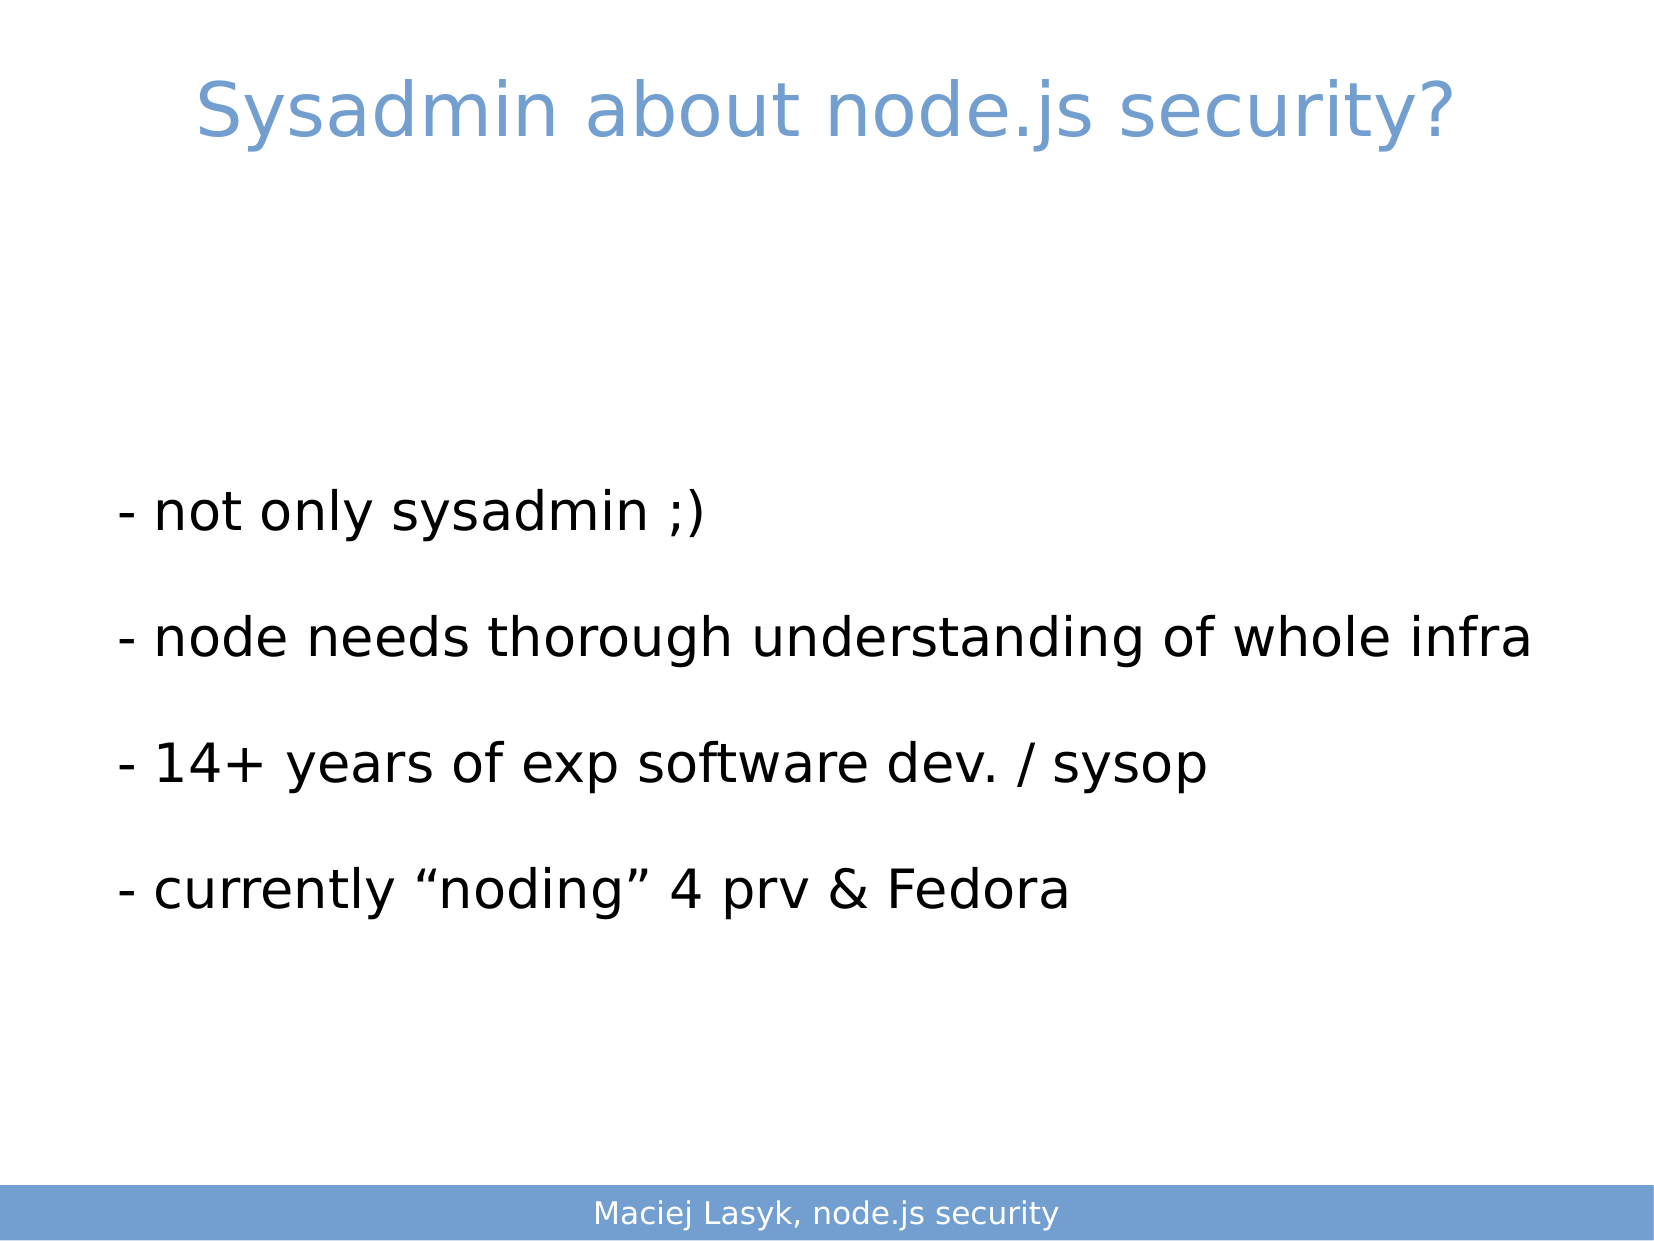

Sysadmin about node.js security?
- not only sysadmin ;)
- node needs thorough understanding of whole infra
- 14+ years of exp software dev. / sysop
- currently “noding” 4 prv & Fedora
 3/25
 1/25
Maciej Lasyk, Ganglia & Nagios
Maciej Lasyk, node.js security
Maciej Lasyk, node.js security